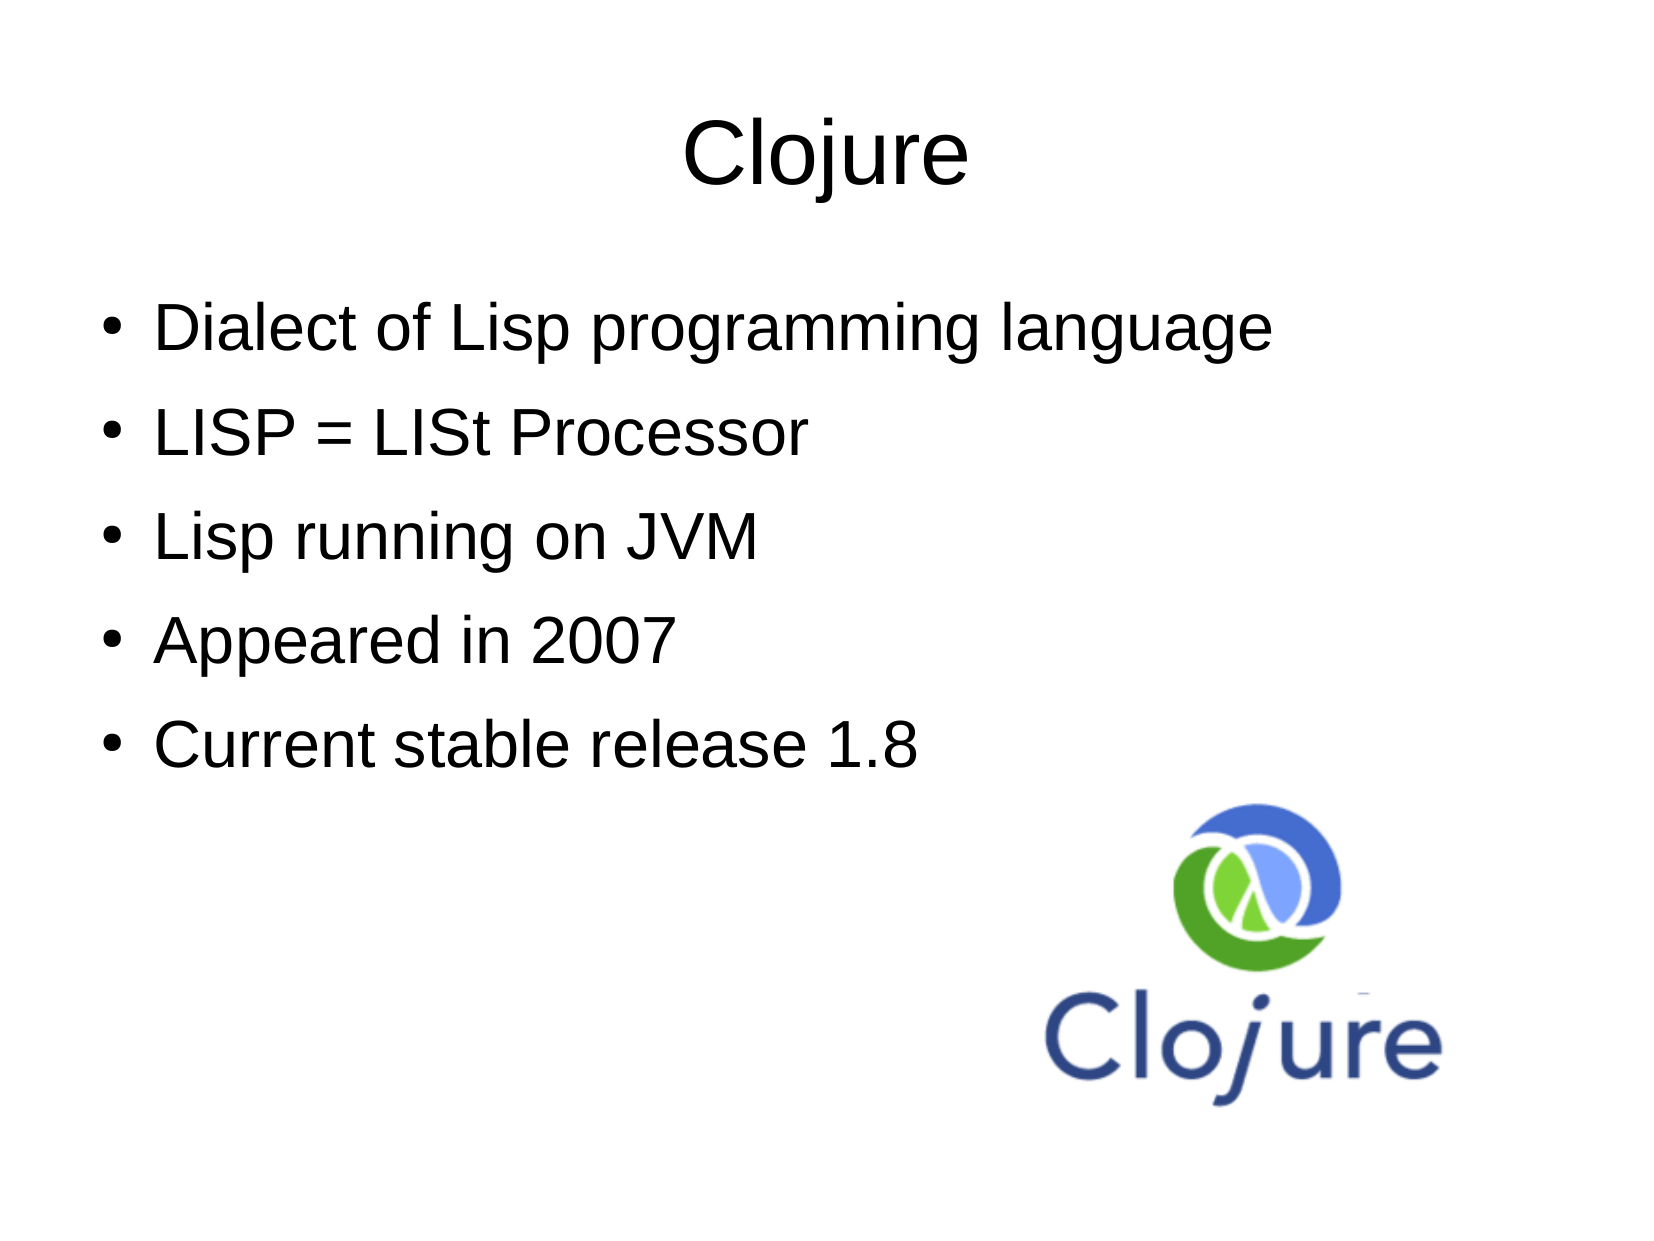

# Clojure
Dialect of Lisp programming language
LISP = LISt Processor
Lisp running on JVM
Appeared in 2007
Current stable release 1.8